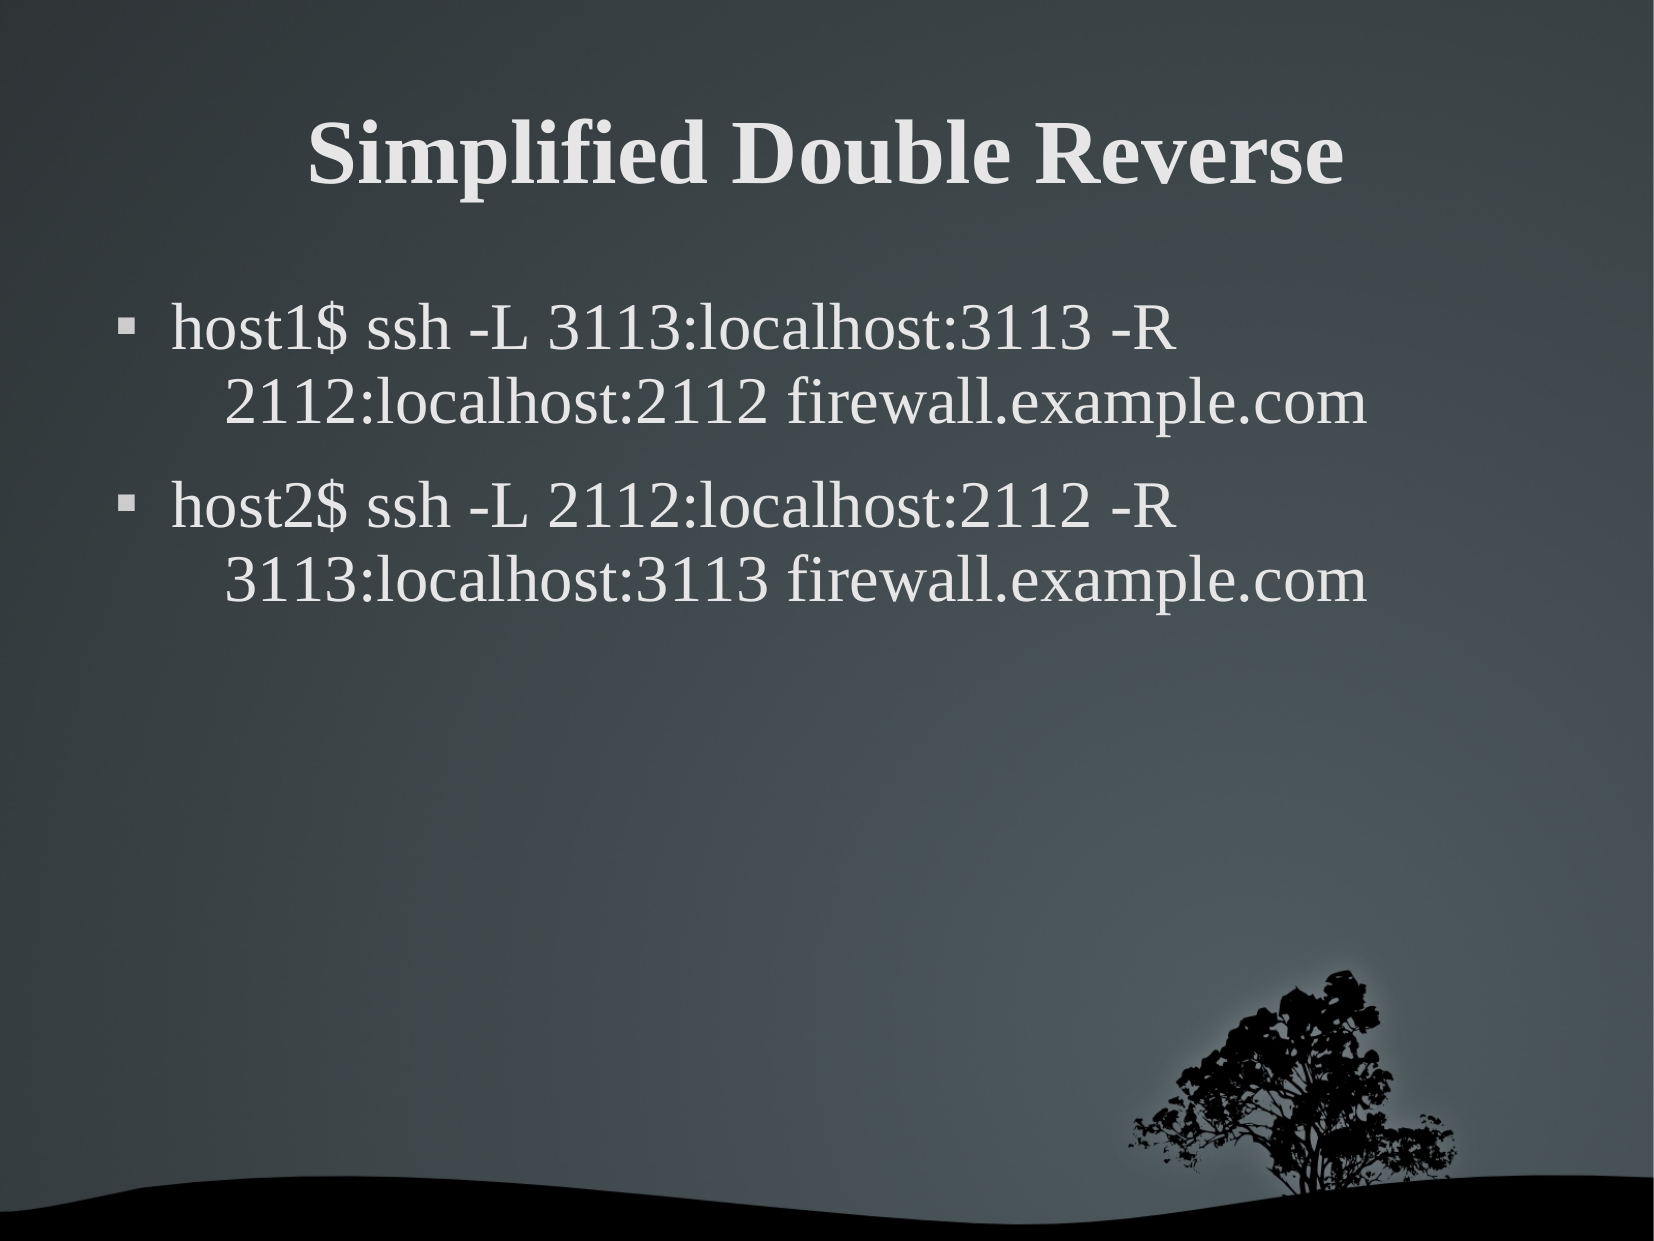

# Simplified Double Reverse
host1$ ssh -L 3113:localhost:3113 -R 2112:localhost:2112 firewall.example.com
host2$ ssh -L 2112:localhost:2112 -R 3113:localhost:3113 firewall.example.com